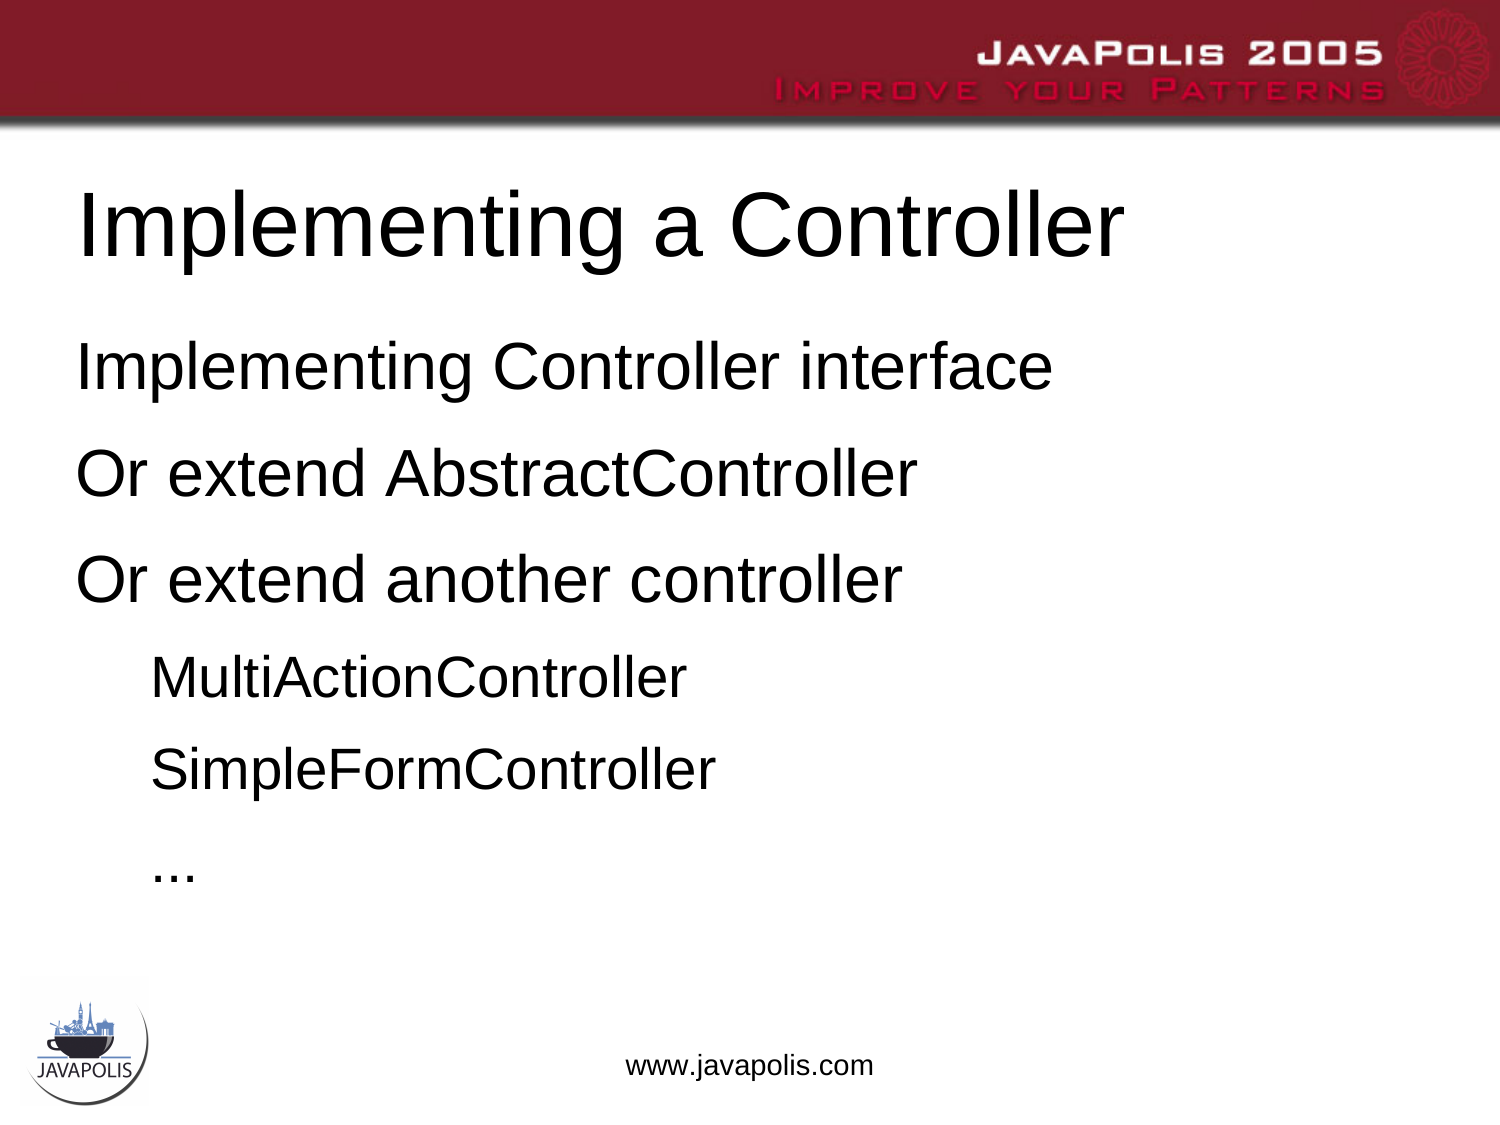

# Implementing a Controller
Implementing Controller interface
Or extend AbstractController
Or extend another controller
MultiActionController
SimpleFormController
...